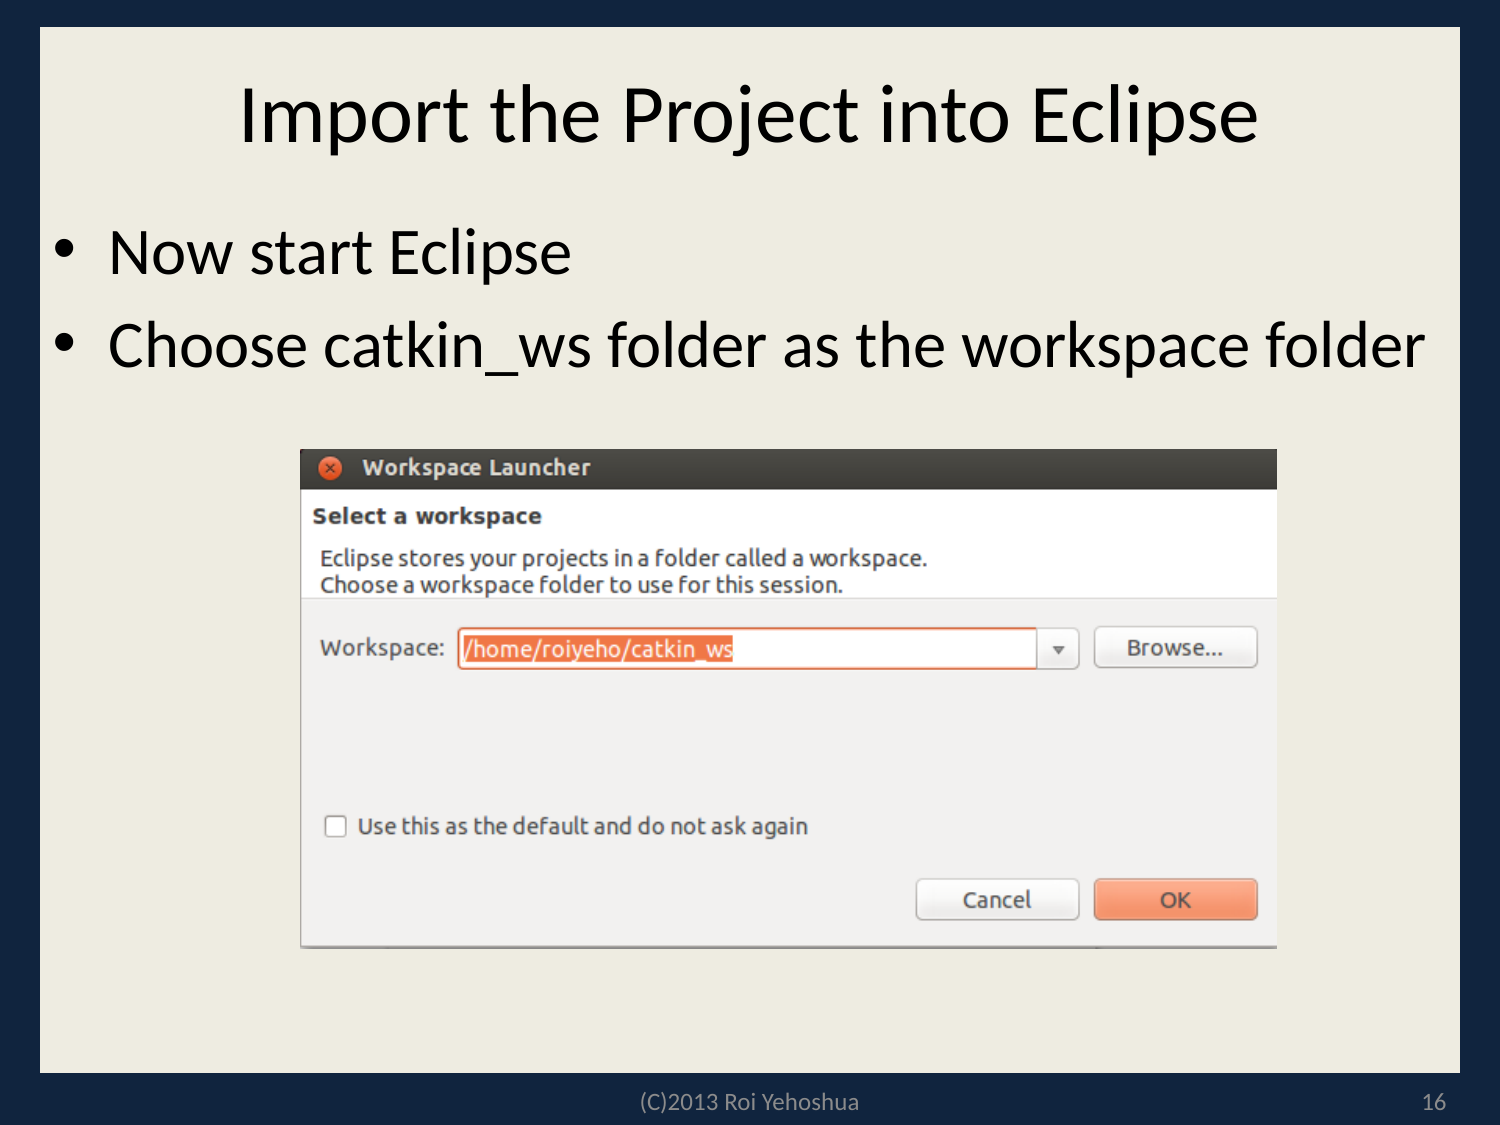

# Import the Project into Eclipse
Now start Eclipse
Choose catkin_ws folder as the workspace folder
(C)2013 Roi Yehoshua